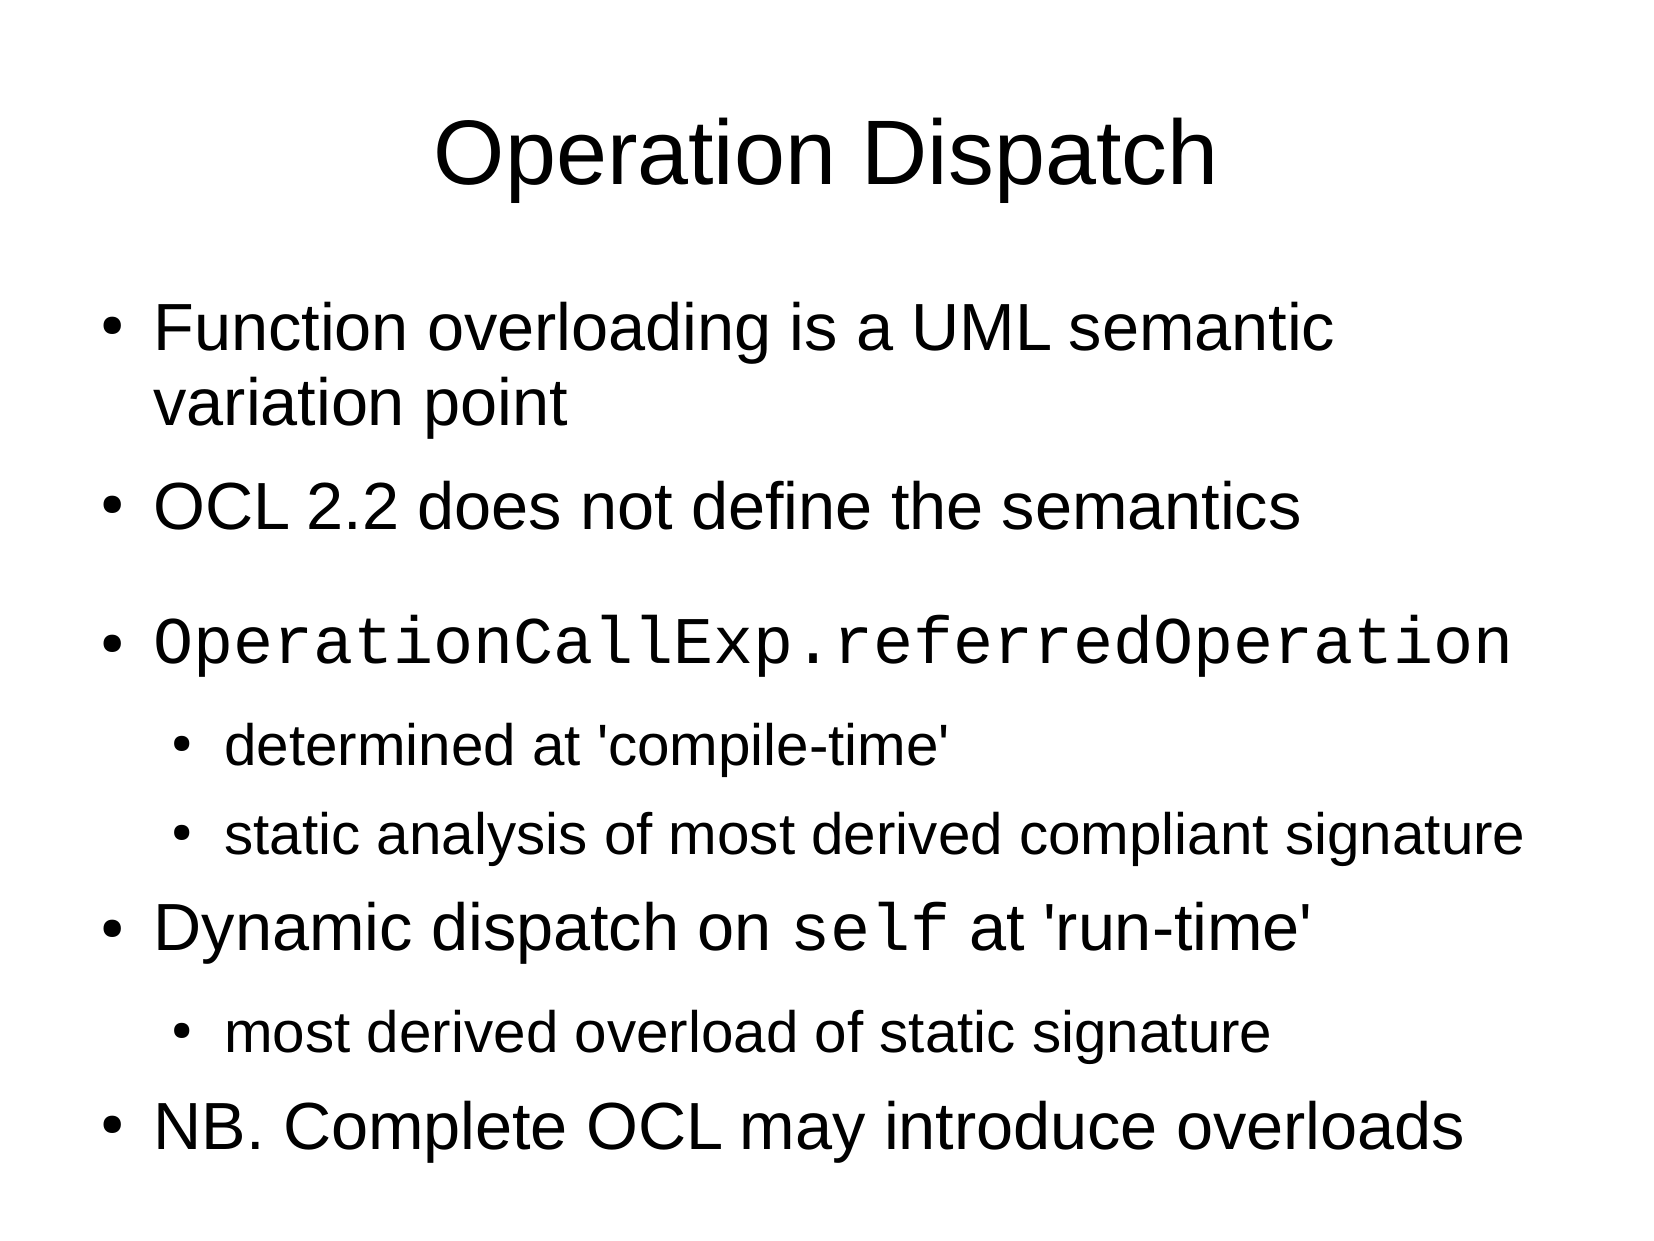

# Operation Dispatch
Function overloading is a UML semantic variation point
OCL 2.2 does not define the semantics
OperationCallExp.referredOperation
determined at 'compile-time'
static analysis of most derived compliant signature
Dynamic dispatch on self at 'run-time'
most derived overload of static signature
NB. Complete OCL may introduce overloads